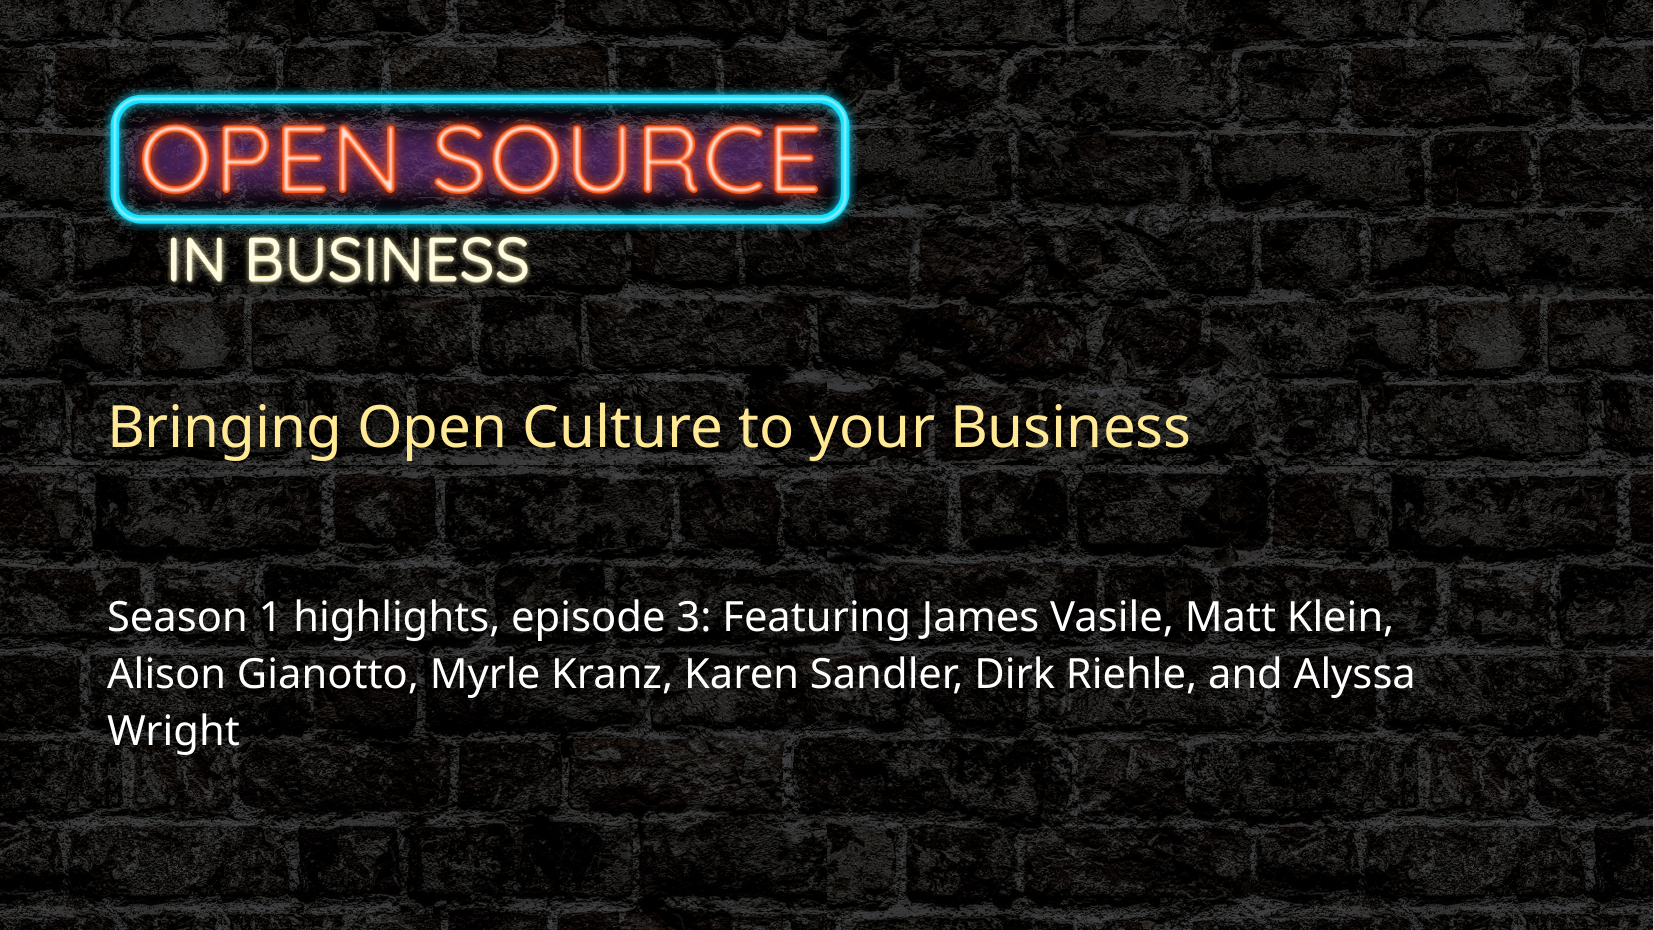

# Bringing Open Culture to your Business
Season 1 highlights, episode 3: Featuring James Vasile, Matt Klein, Alison Gianotto, Myrle Kranz, Karen Sandler, Dirk Riehle, and Alyssa Wright